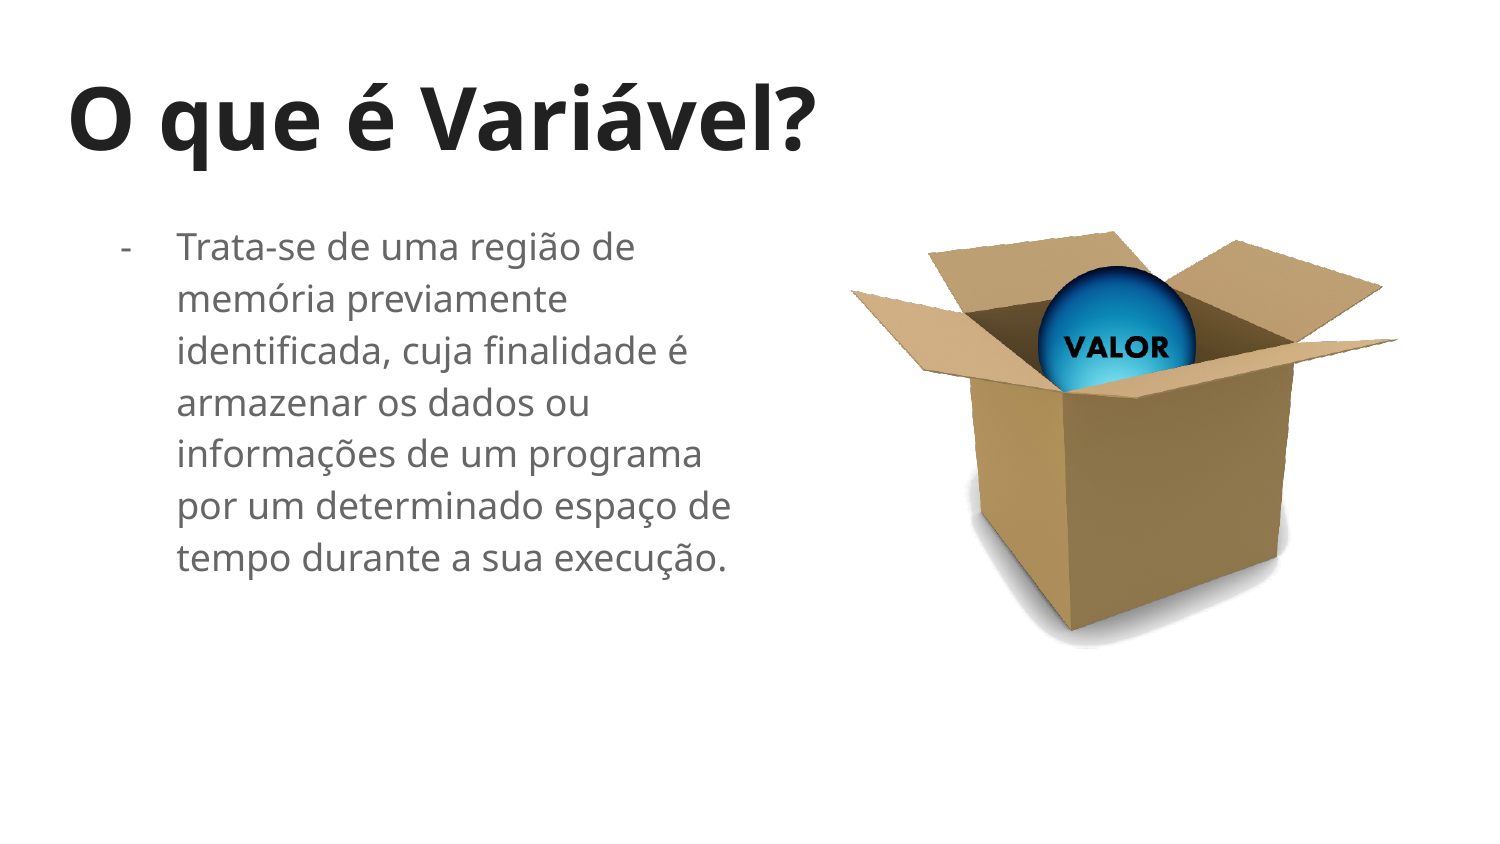

# O que é Variável?
Trata-se de uma região de memória previamente identificada, cuja finalidade é armazenar os dados ou informações de um programa por um determinado espaço de tempo durante a sua execução.